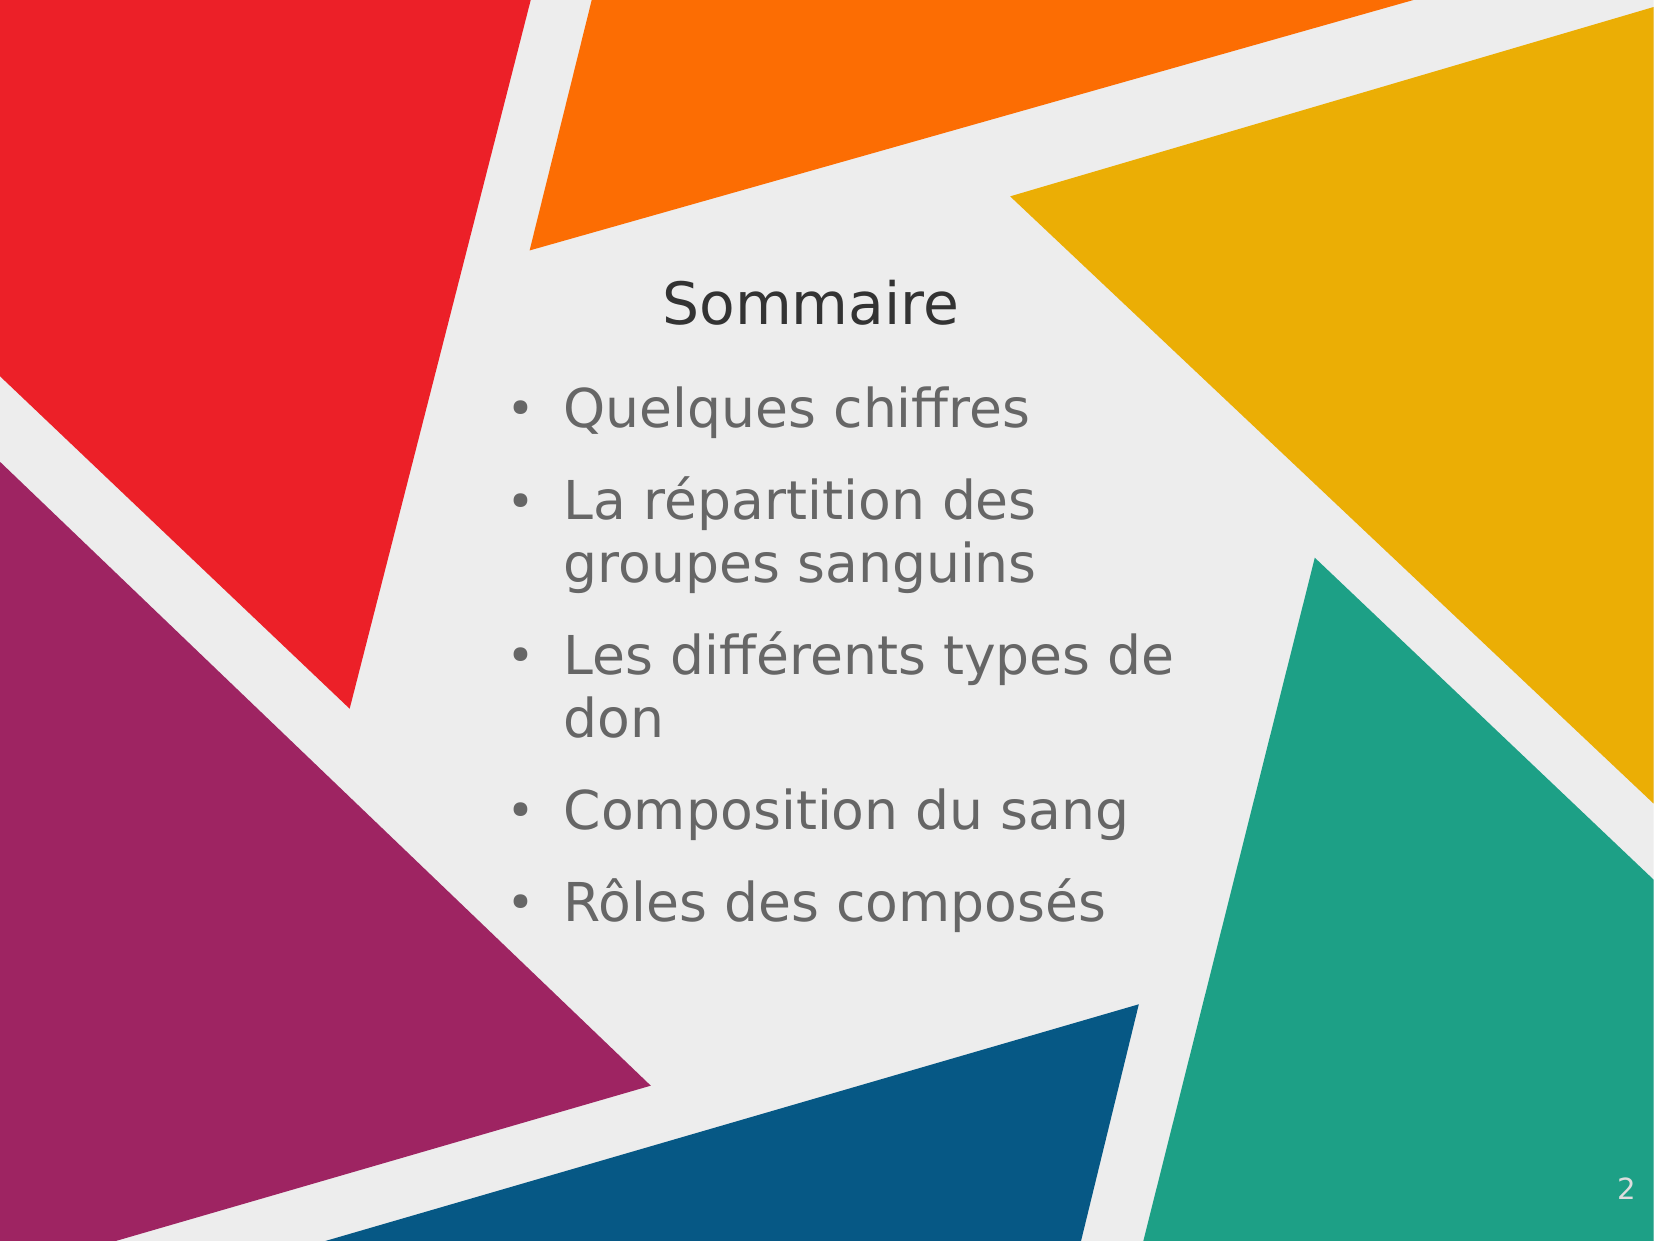

# Sommaire
Quelques chiffres
La répartition des groupes sanguins
Les différents types de don
Composition du sang
Rôles des composés
2